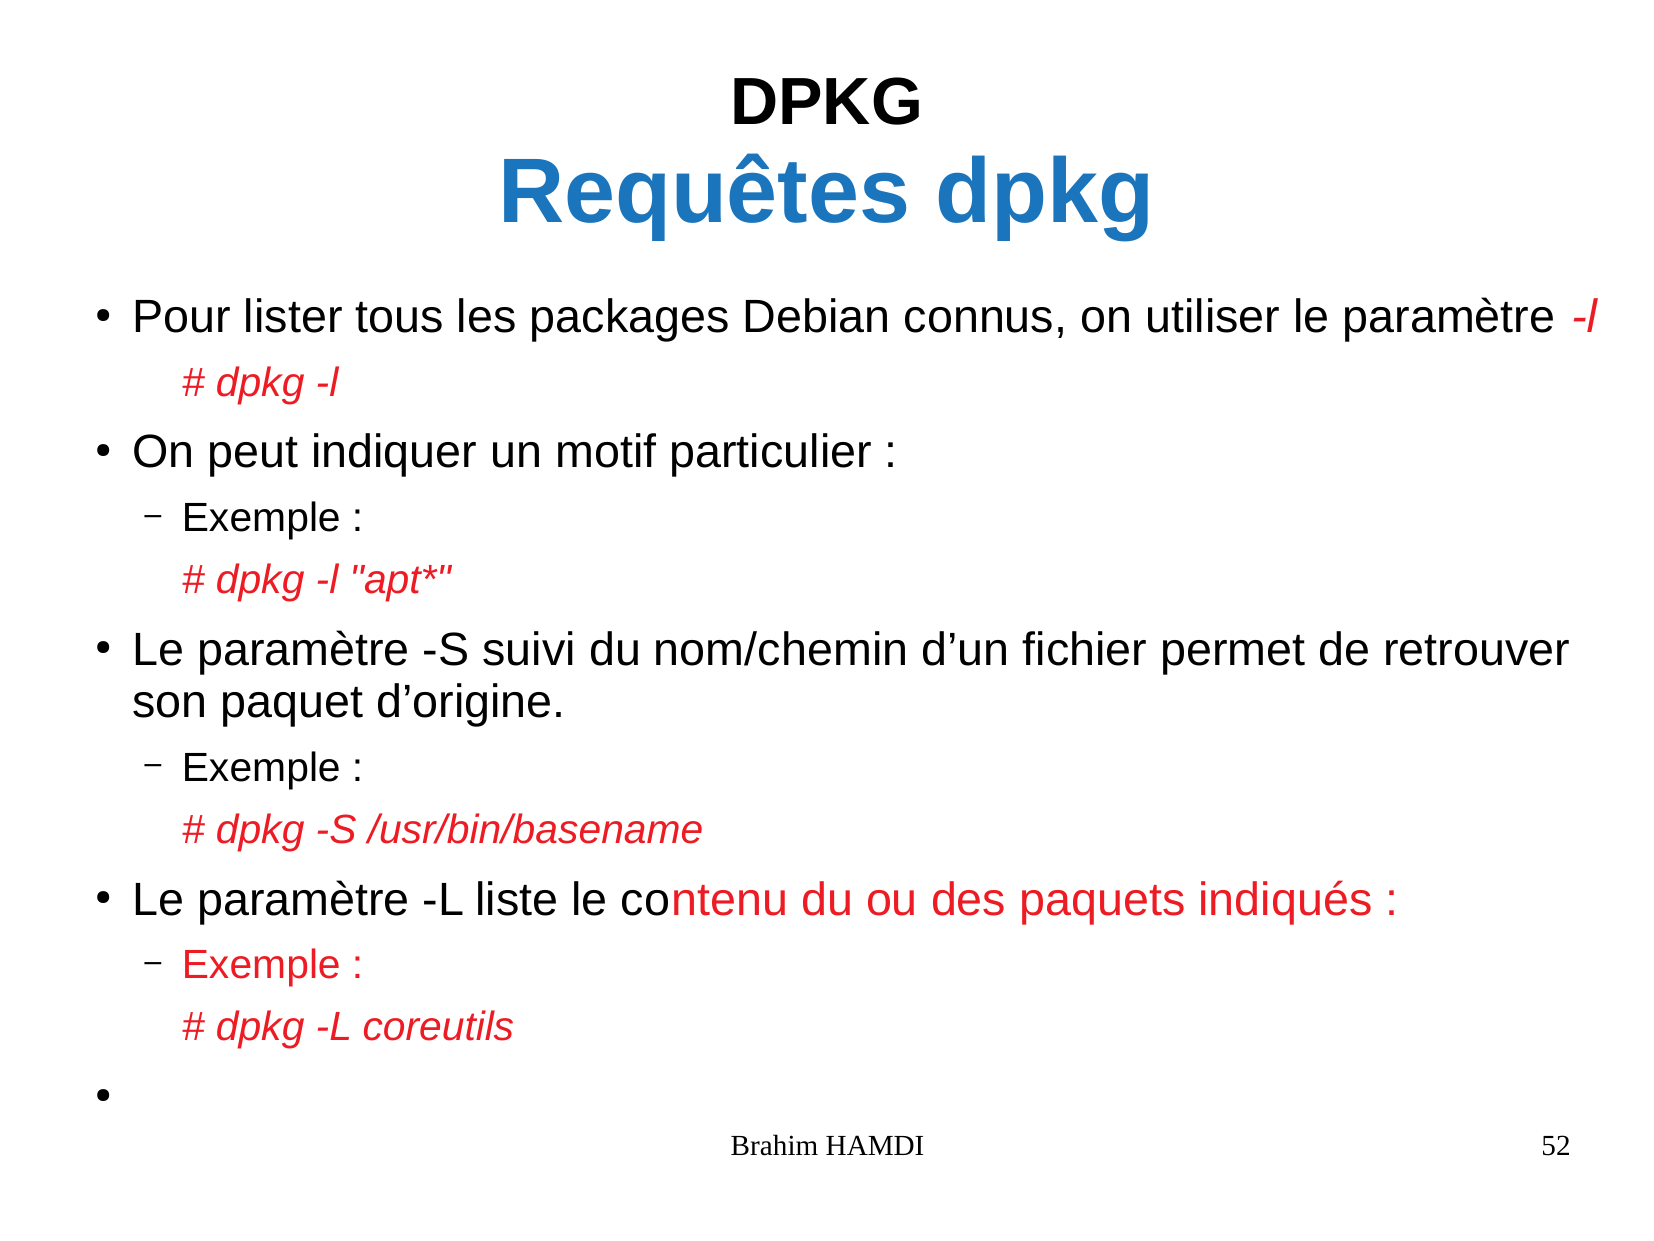

# DPKG Requêtes dpkg
Pour lister tous les packages Debian connus, on utiliser le paramètre -l
# dpkg -l
On peut indiquer un motif particulier :
Exemple :
# dpkg -l "apt*"
Le paramètre -S suivi du nom/chemin d’un fichier permet de retrouver son paquet d’origine.
Exemple :
# dpkg -S /usr/bin/basename
Le paramètre -L liste le contenu du ou des paquets indiqués :
Exemple :
# dpkg -L coreutils
Brahim HAMDI
52